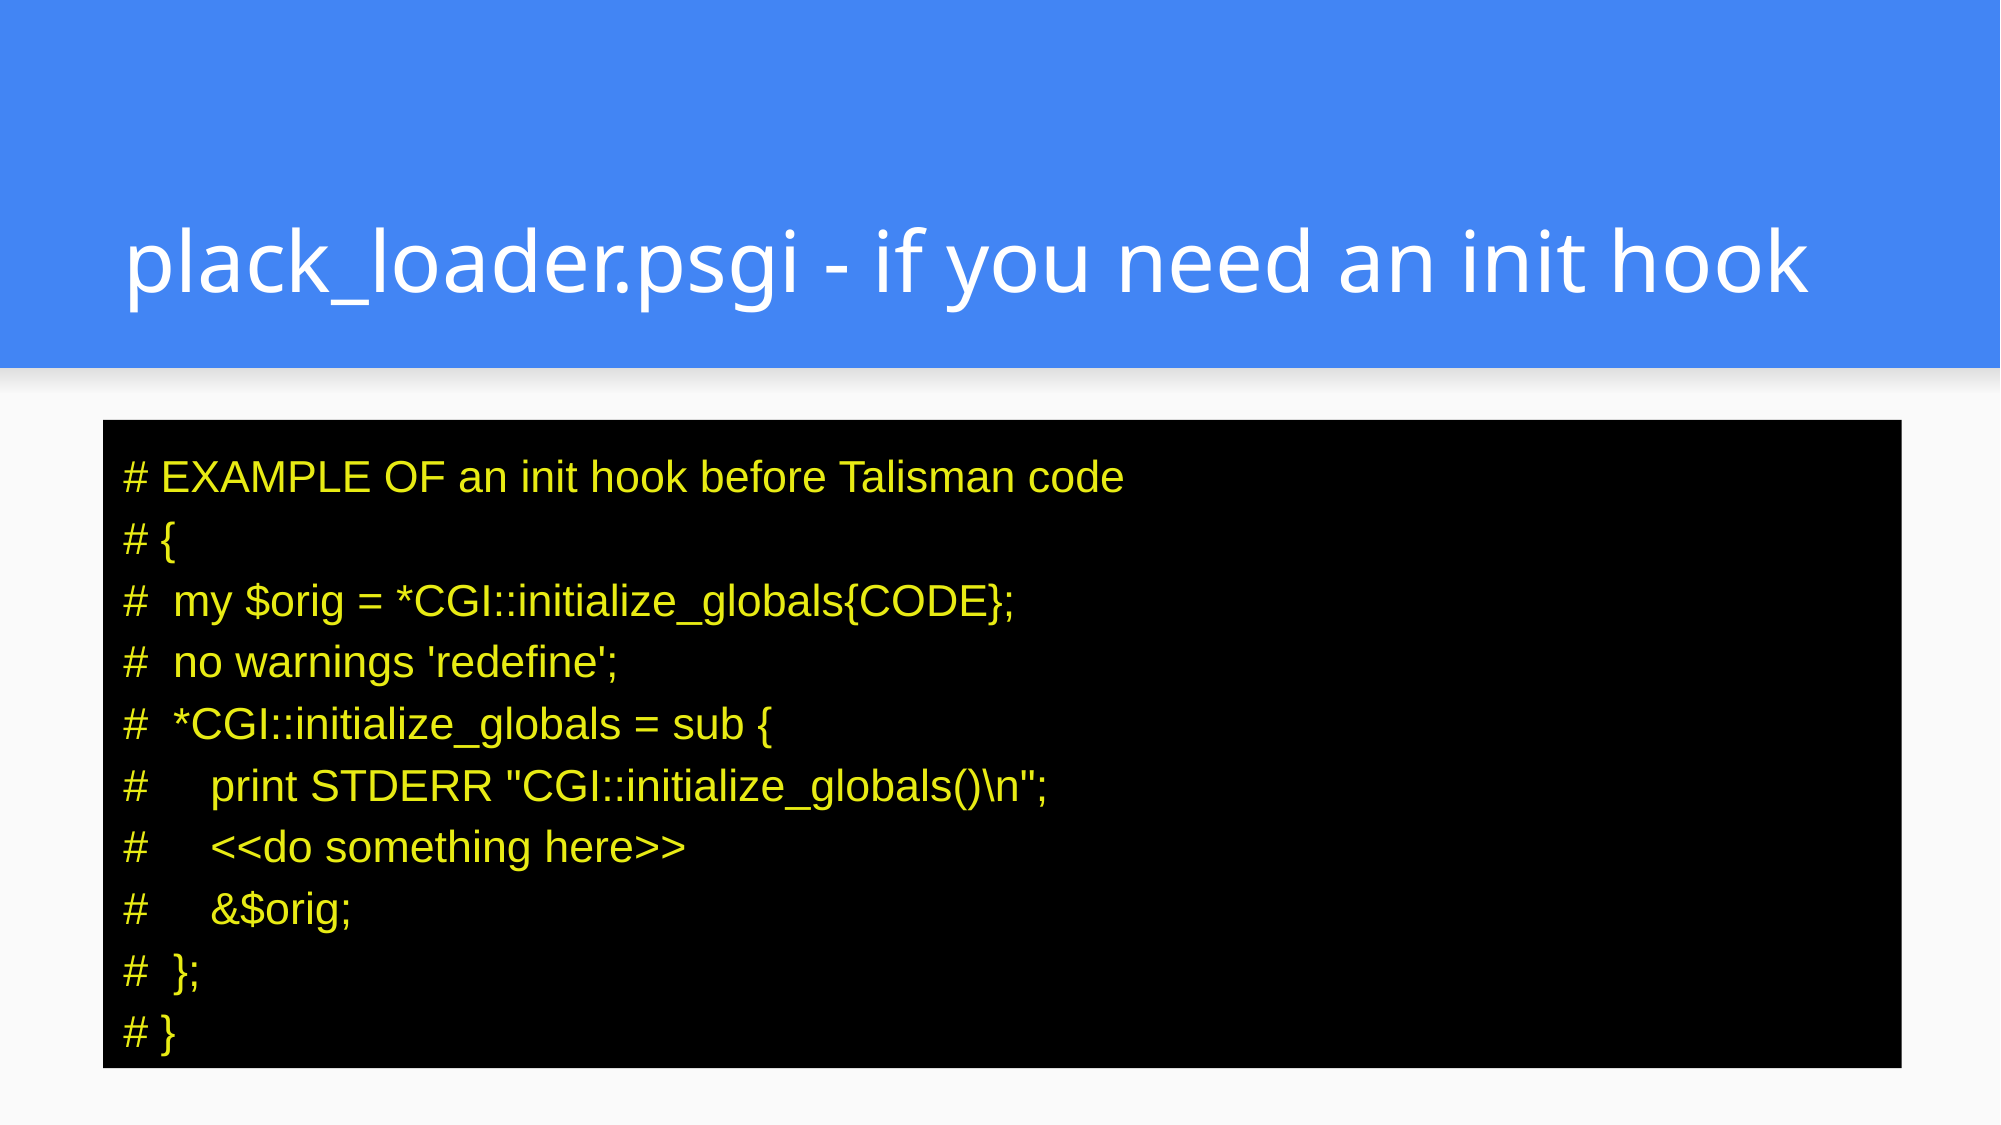

# plack_loader.psgi - if you need an init hook
# EXAMPLE OF an init hook before Talisman code
# {
# my $orig = *CGI::initialize_globals{CODE};
# no warnings 'redefine';
# *CGI::initialize_globals = sub {
# print STDERR "CGI::initialize_globals()\n";
# <<do something here>>
# &$orig;
# };
# }